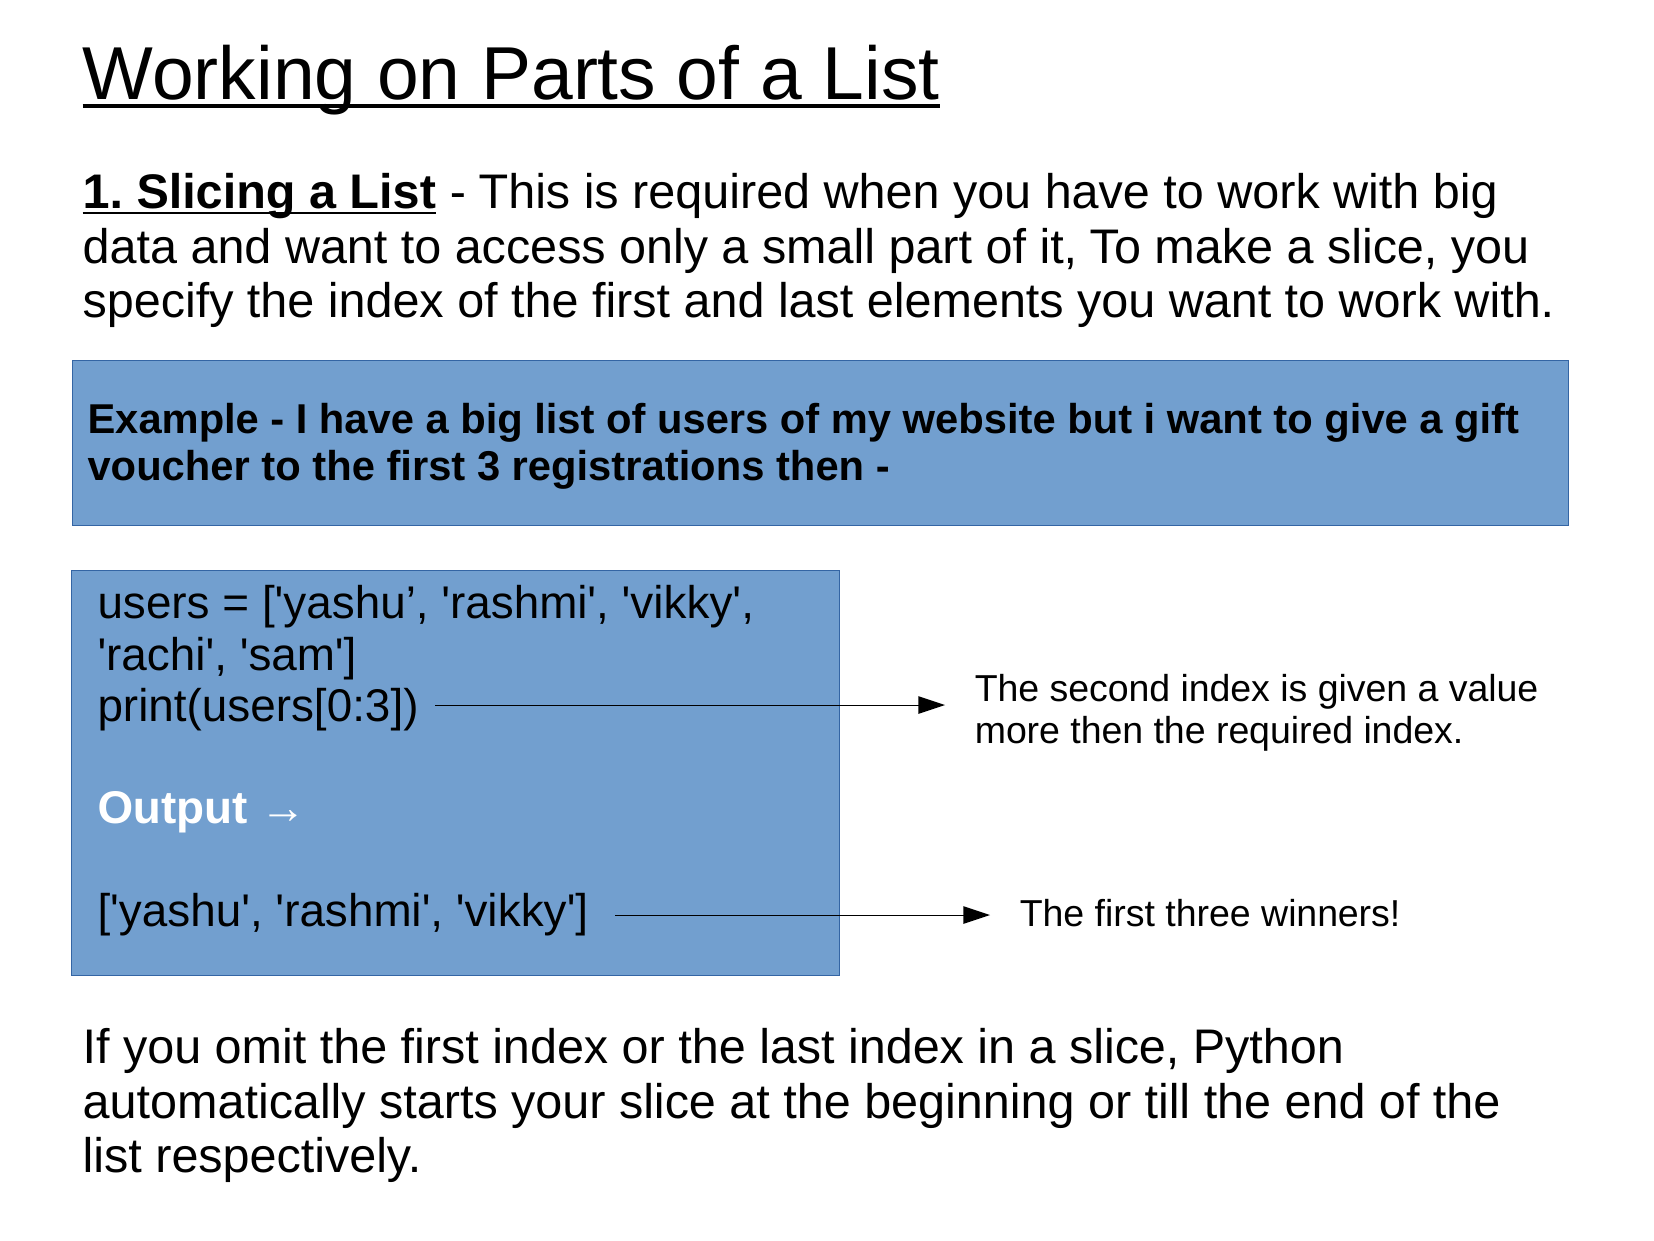

# Working on Parts of a List
1. Slicing a List - This is required when you have to work with big data and want to access only a small part of it, To make a slice, you specify the index of the first and last elements you want to work with.
If you omit the first index or the last index in a slice, Python automatically starts your slice at the beginning or till the end of the list respectively.
Example - I have a big list of users of my website but i want to give a gift
voucher to the first 3 registrations then -
users = ['yashu’, 'rashmi', 'vikky', 'rachi', 'sam']
print(users[0:3])
Output →
['yashu', 'rashmi', 'vikky']
The second index is given a value more then the required index.
The first three winners!